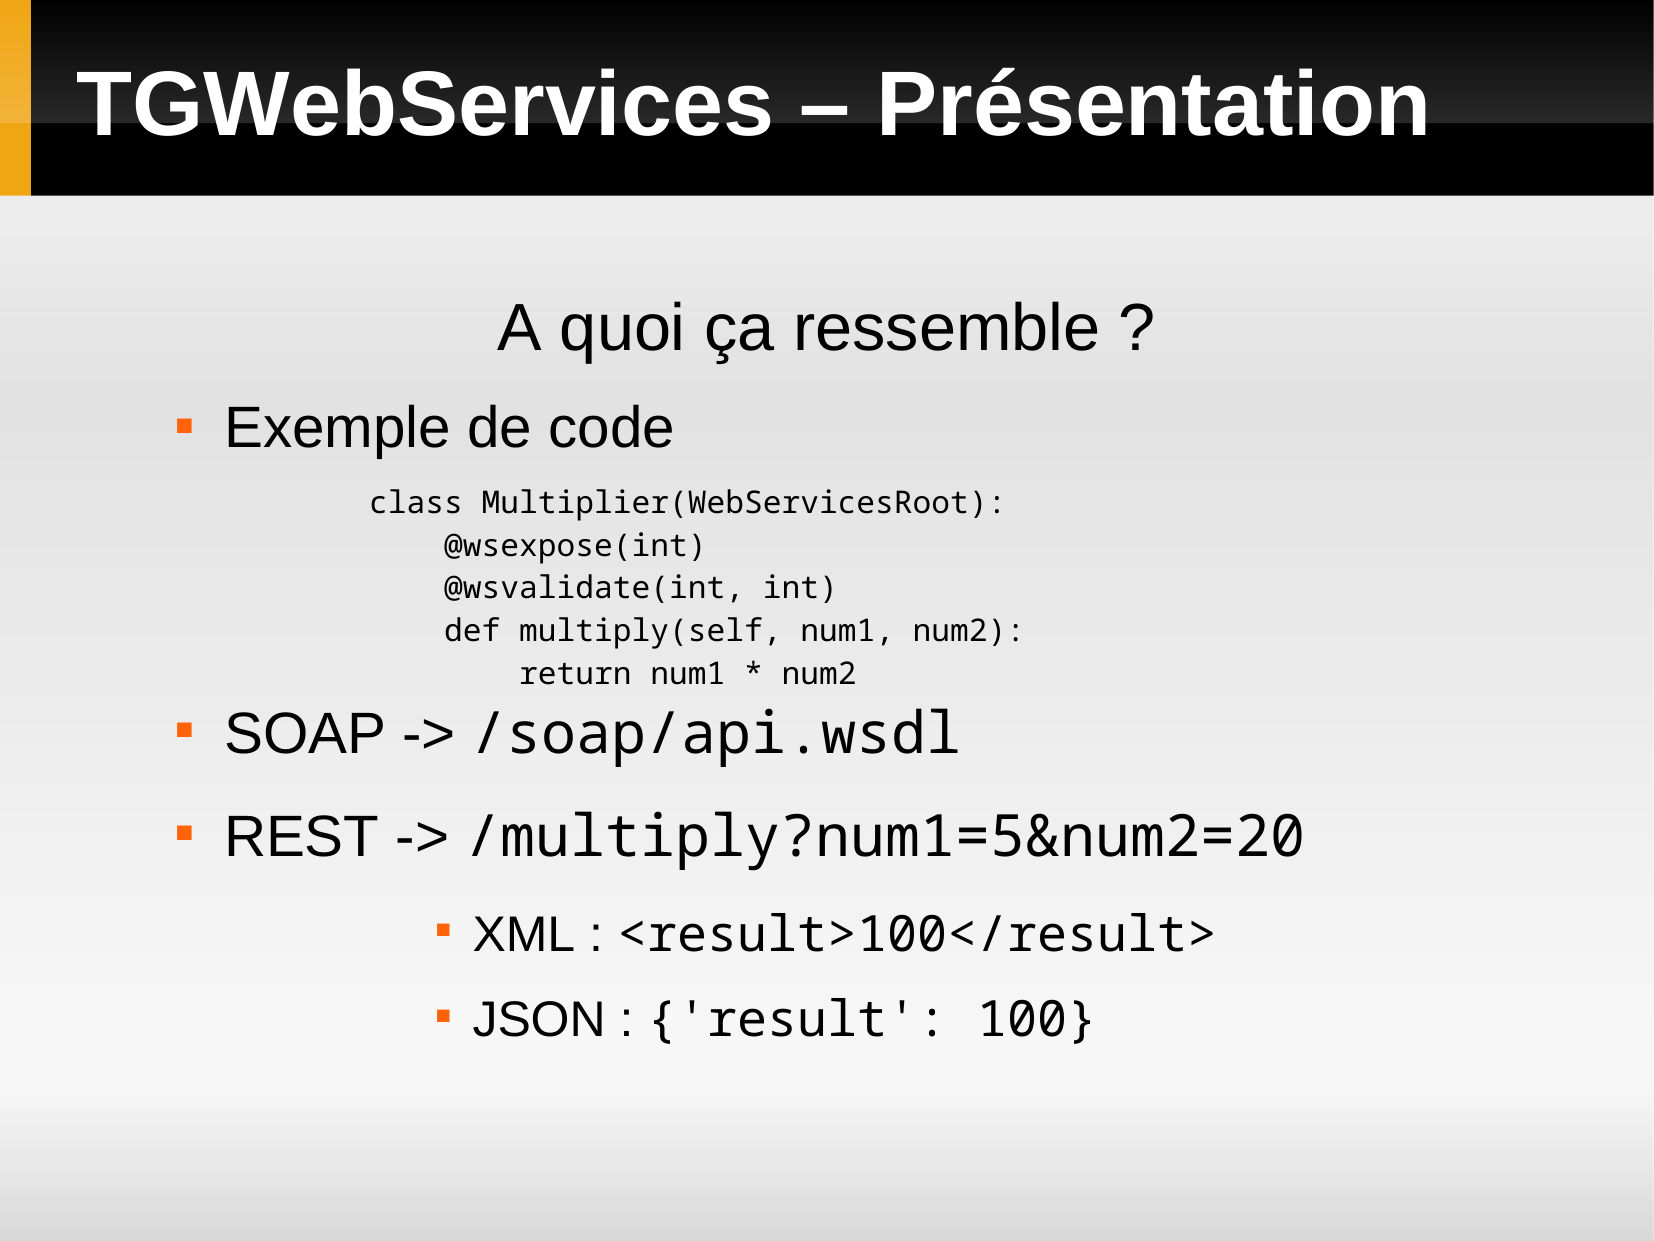

# TGWebServices – Présentation
A quoi ça ressemble ?
Exemple de code
SOAP -> /soap/api.wsdl
REST -> /multiply?num1=5&num2=20
XML : <result>100</result>
JSON : {'result': 100}
class Multiplier(WebServicesRoot):
 @wsexpose(int)
 @wsvalidate(int, int)
 def multiply(self, num1, num2):
 return num1 * num2